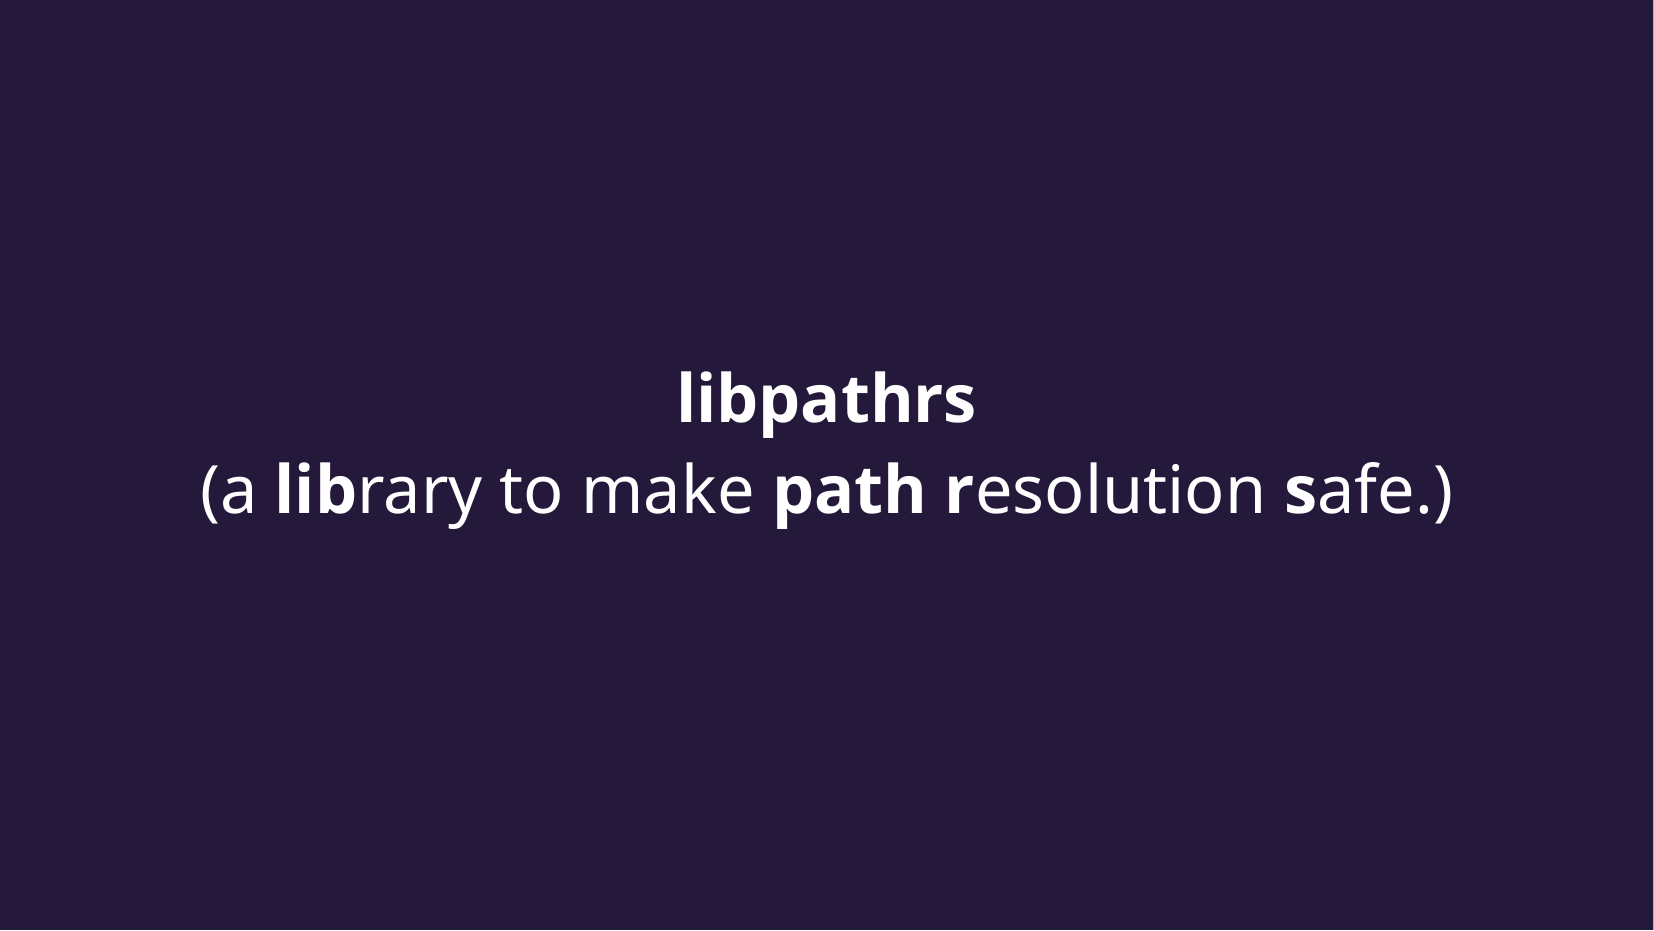

# libpathrs
(a library to make path resolution safe.)